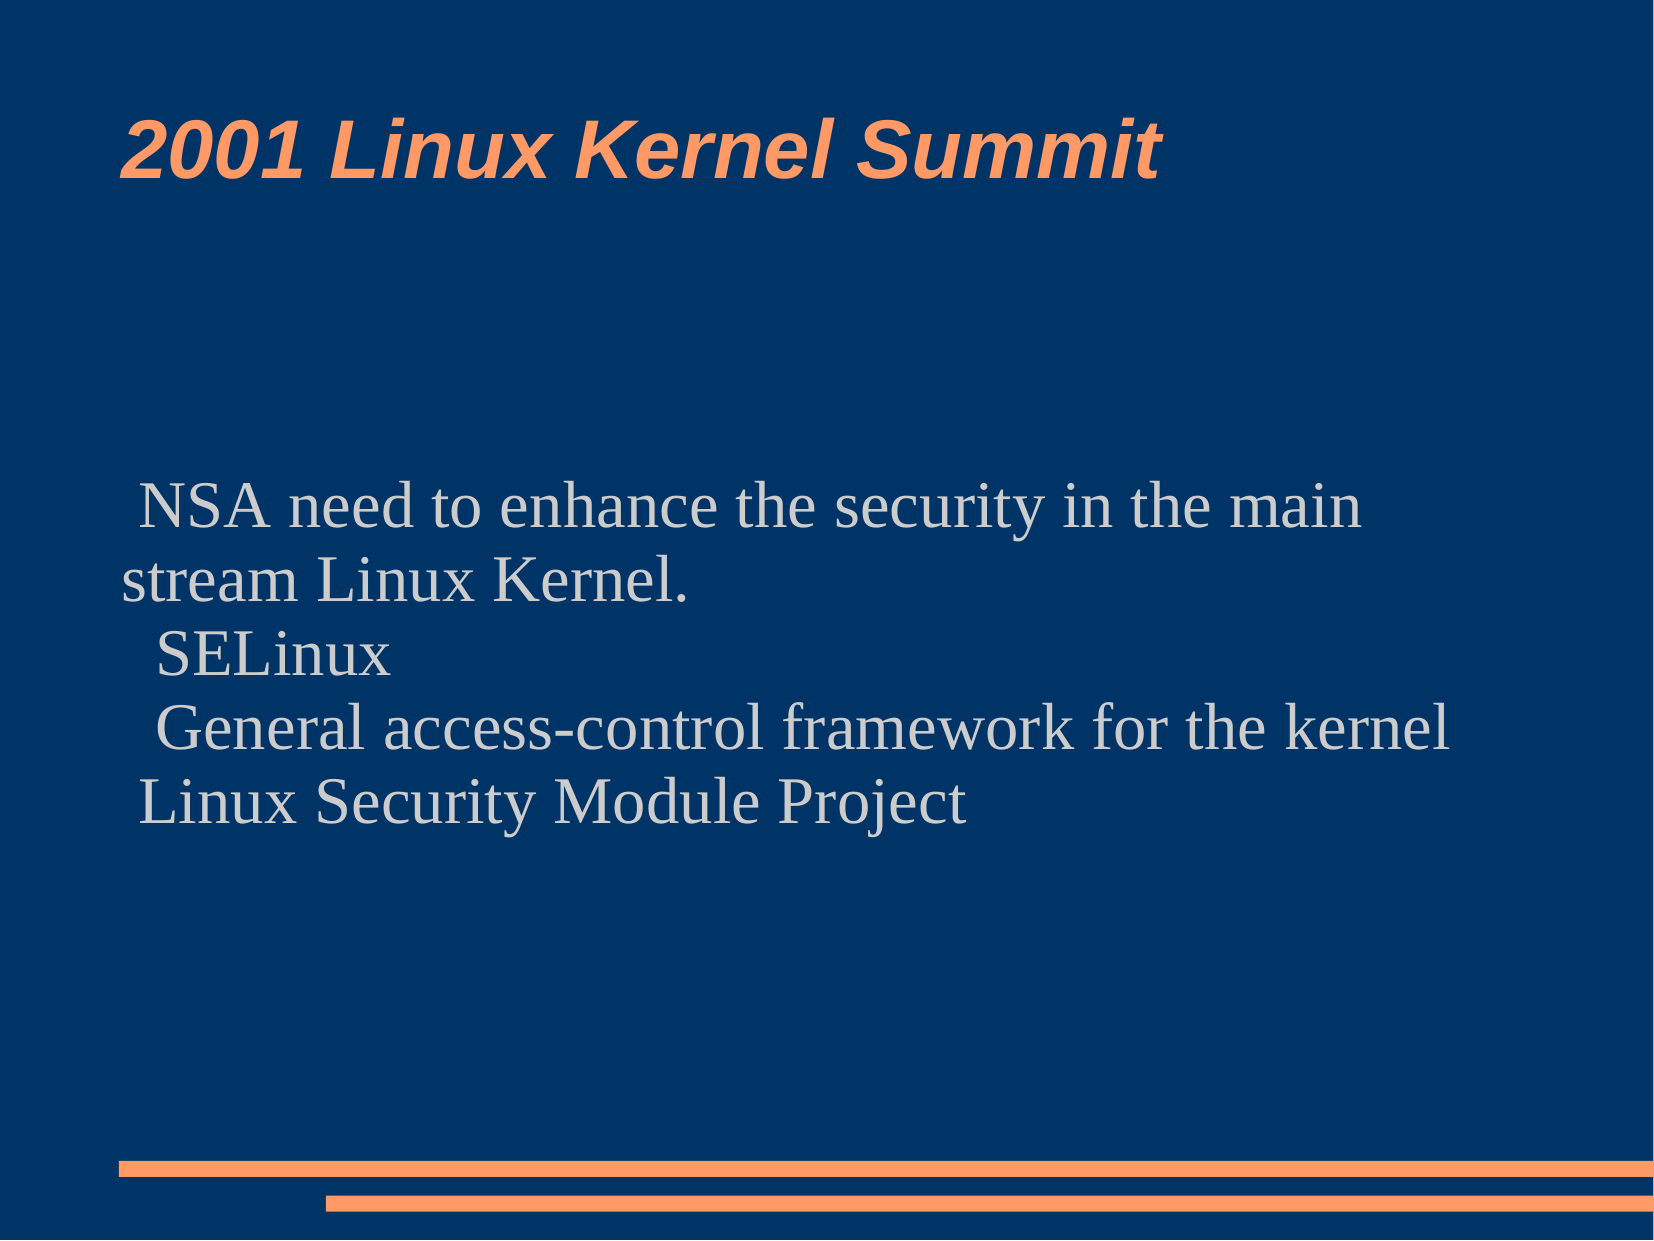

# 2001 Linux Kernel Summit
 NSA need to enhance the security in the main stream Linux Kernel.
 SELinux
 General access-control framework for the kernel
 Linux Security Module Project